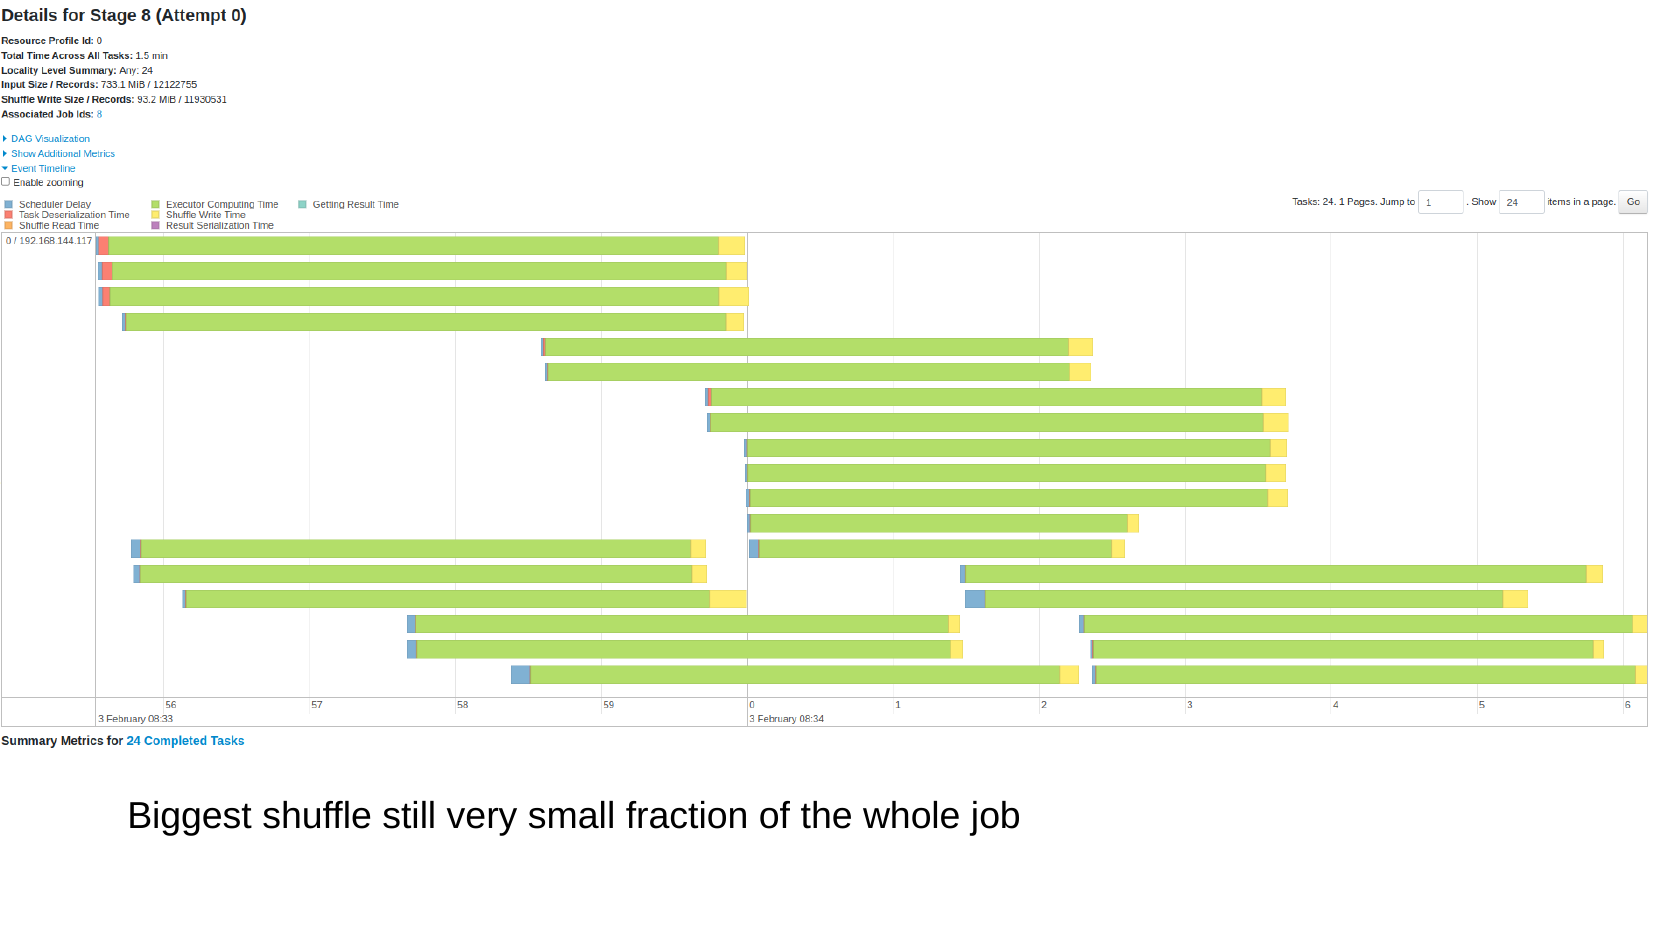

Biggest shuffle still very small fraction of the whole job